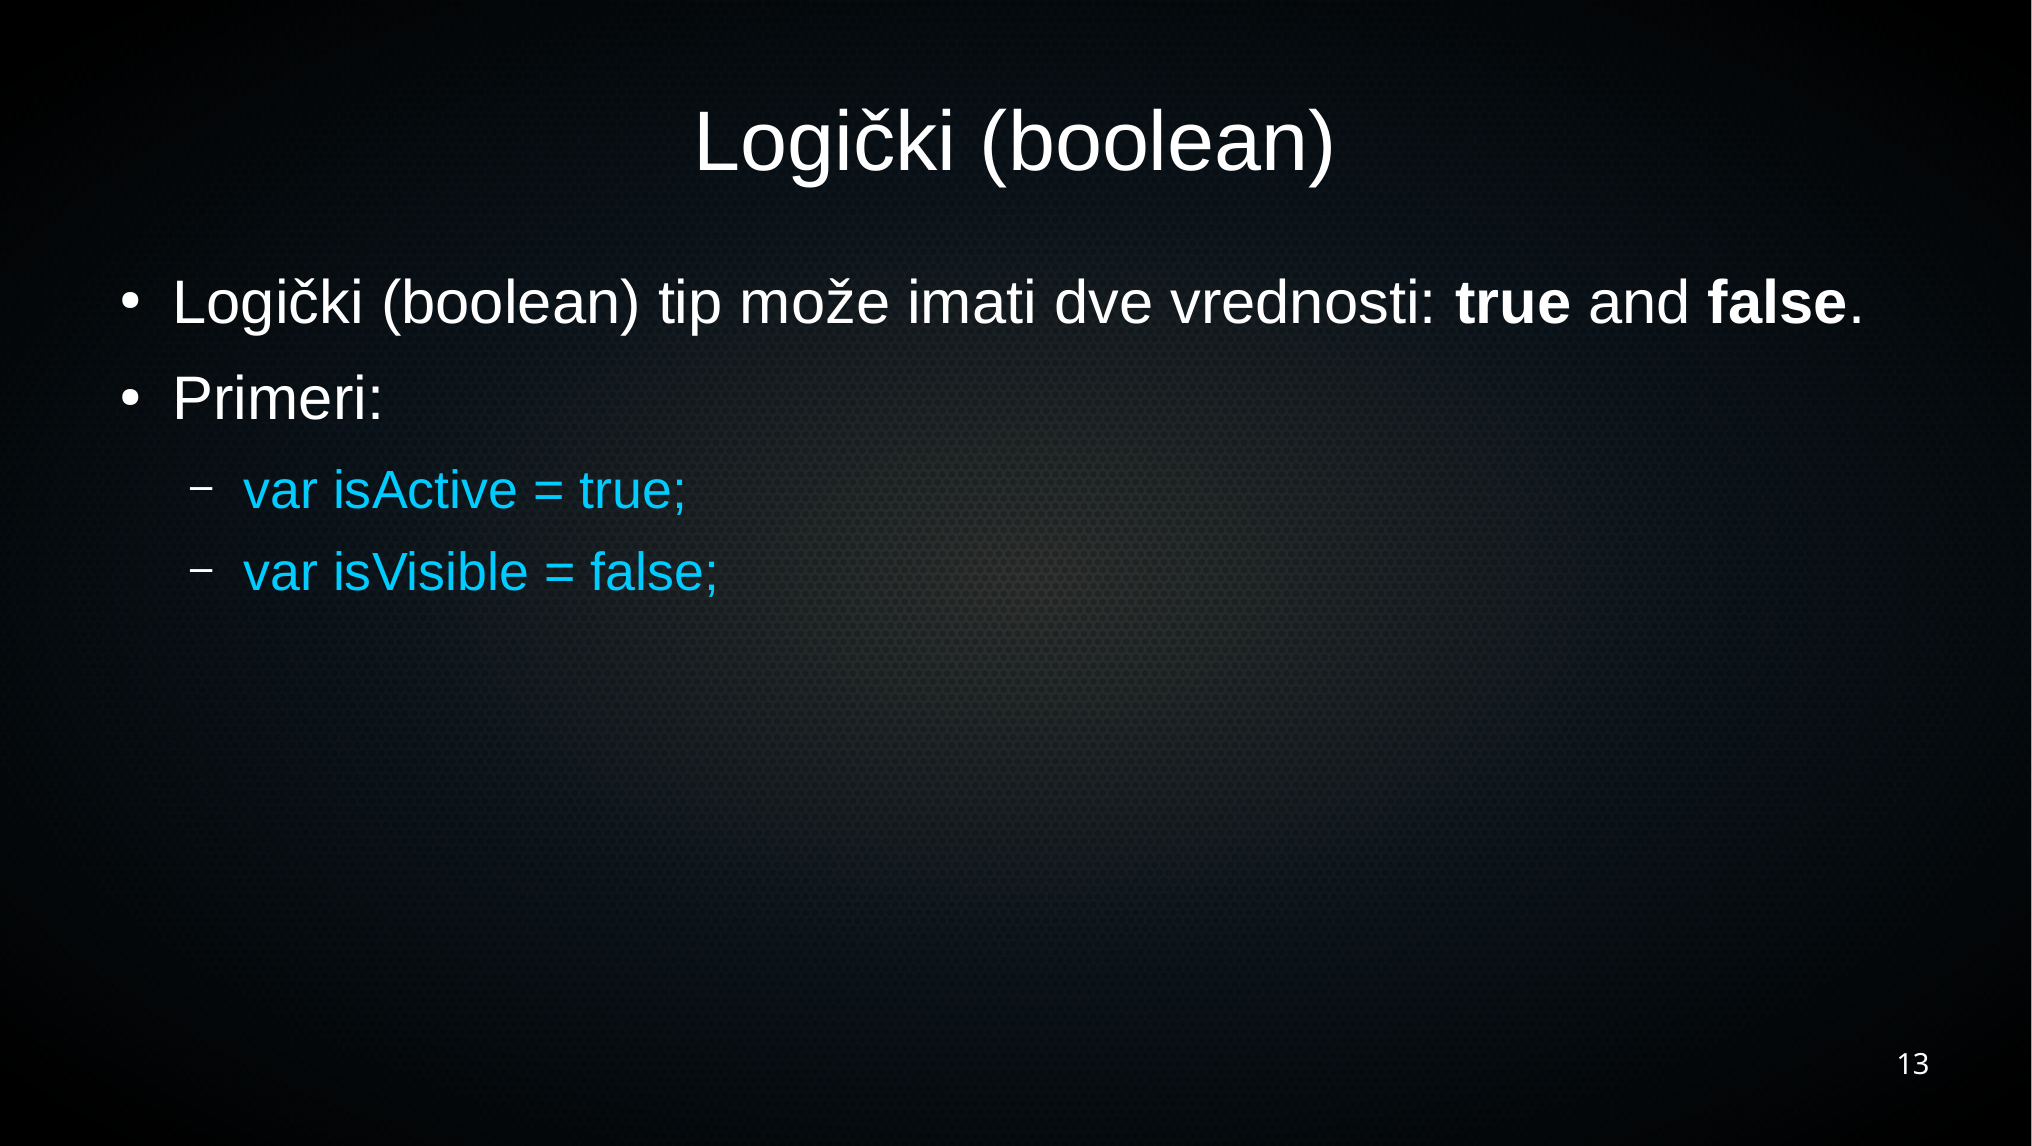

# Logički (boolean)
Logički (boolean) tip može imati dve vrednosti: true and false.
Primeri:
var isActive = true;
var isVisible = false;
13